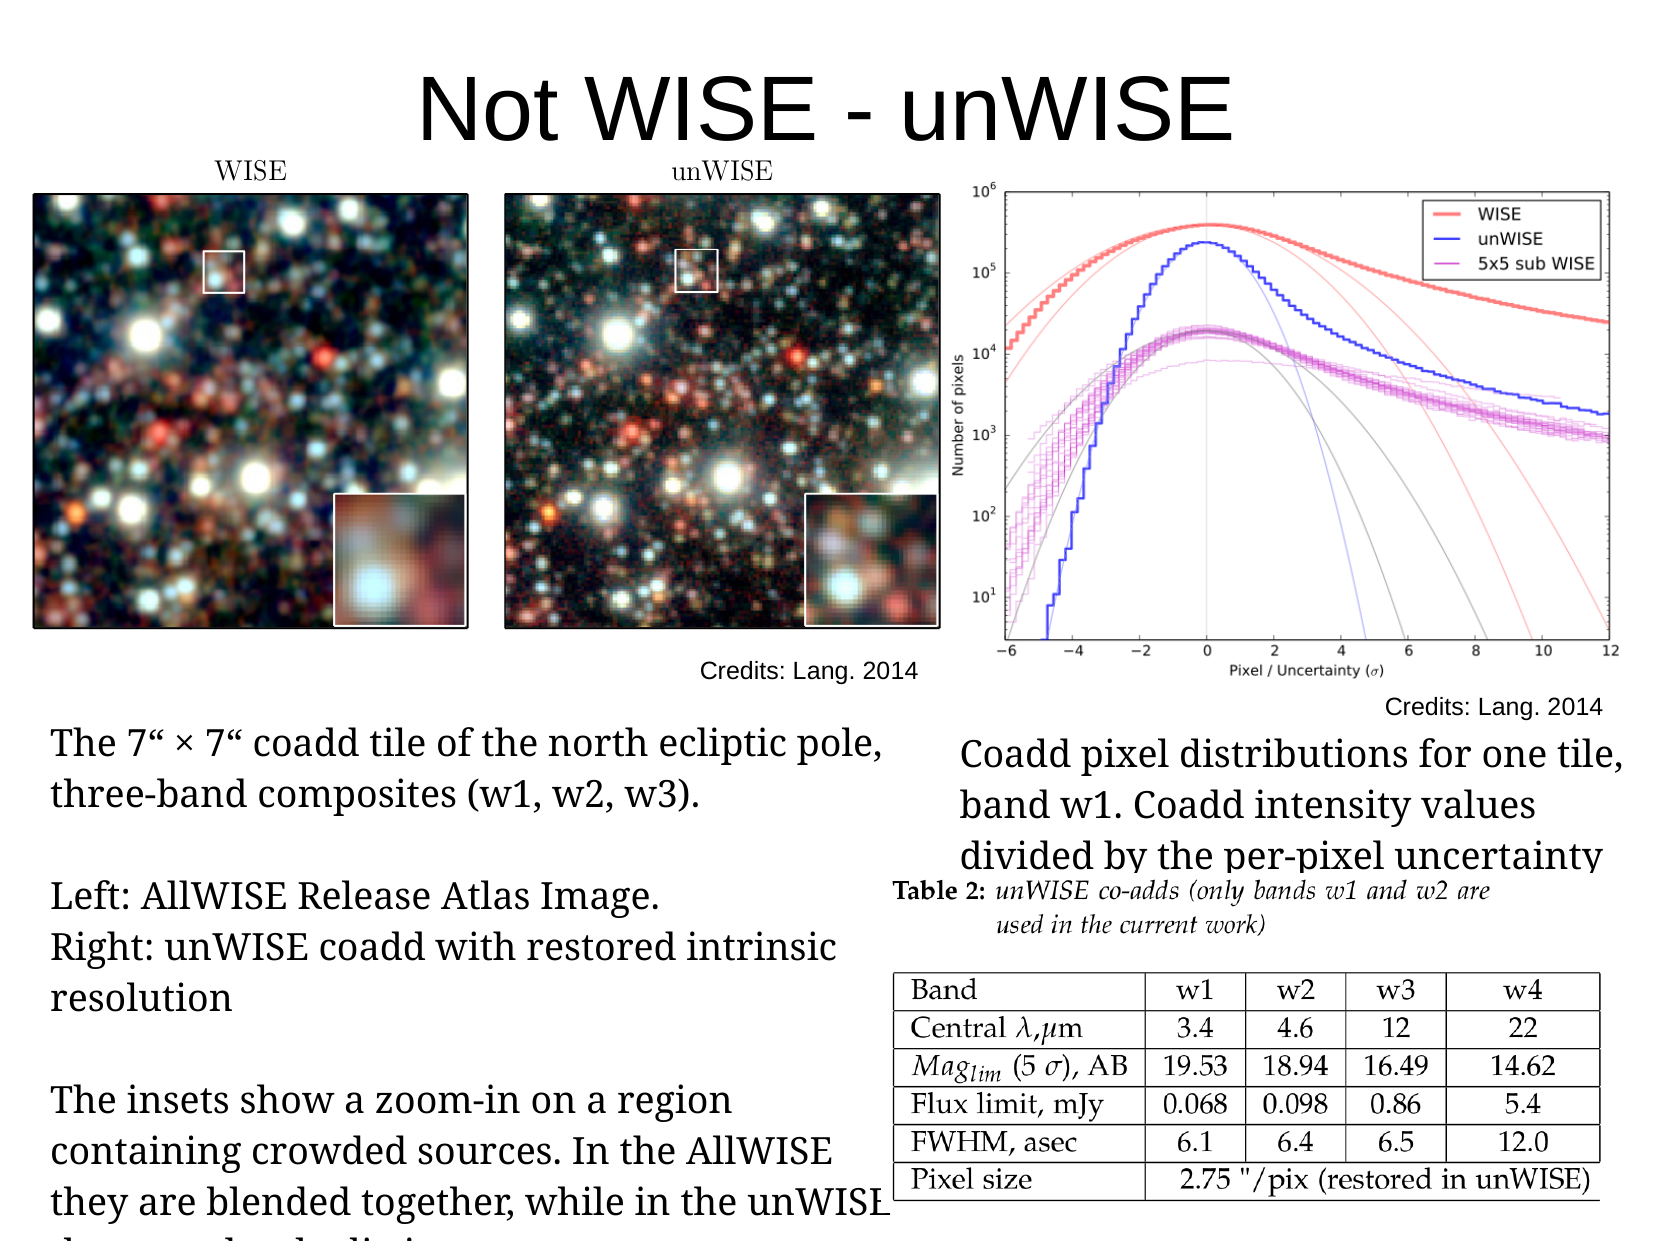

# Not WISE - unWISE
Credits: Lang. 2014
Credits: Lang. 2014
The 7“ × 7“ coadd tile of the north ecliptic pole, three-band composites (w1, w2, w3).
Left: AllWISE Release Atlas Image.
Right: unWISE coadd with restored intrinsic resolution
The insets show a zoom-in on a region containing crowded sources. In the AllWISE they are blended together, while in the unWISE they are clearly distinct.
Coadd pixel distributions for one tile, band w1. Coadd intensity values divided by the per-pixel uncertainty values